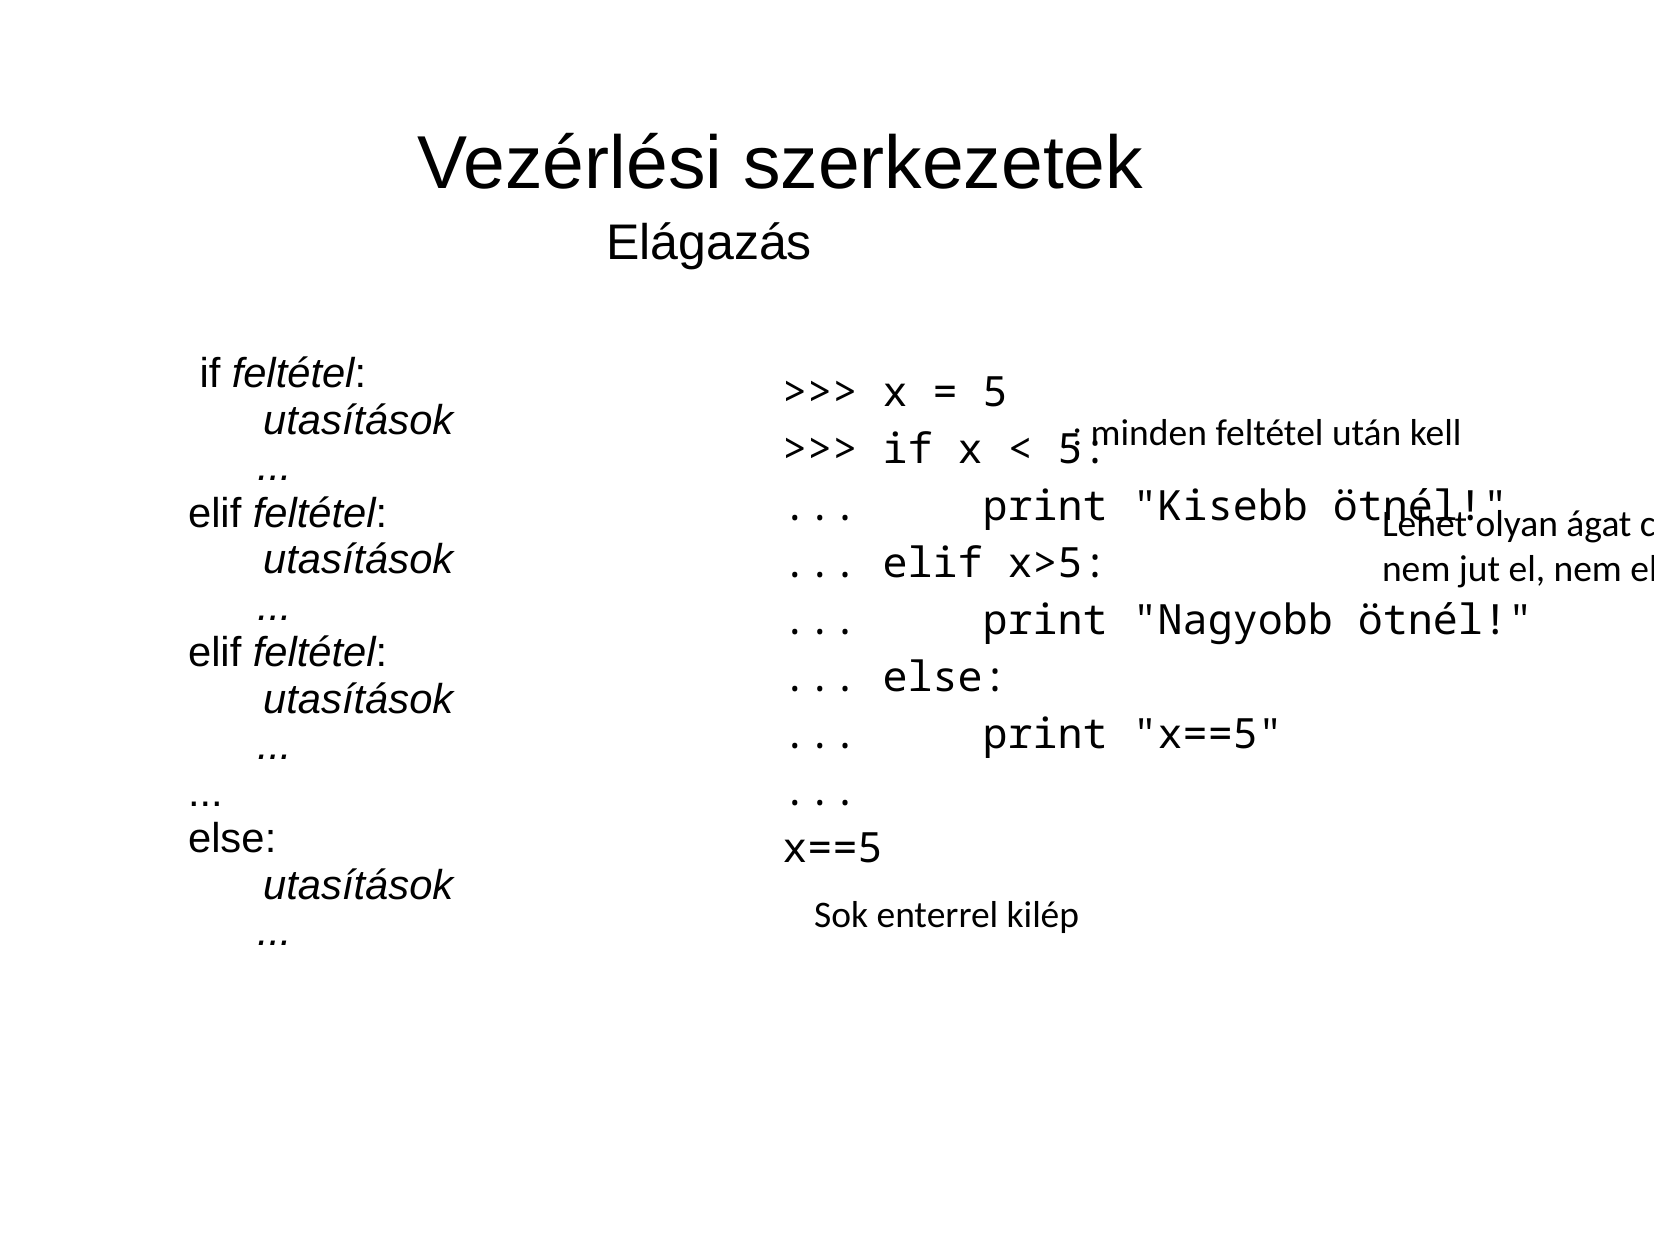

Vezérlési szerkezetek
Elágazás
 if feltétel:
	utasítások
 ...
elif feltétel:
	utasítások
 ...
elif feltétel:
	utasítások
 ...
...
else:
	utasítások
 ...
>>> x = 5
>>> if x < 5:
... print "Kisebb ötnél!"
... elif x>5:
... print "Nagyobb ötnél!"
... else:
... print "x==5"
...
x==5
: minden feltétel után kell
Lehet olyan ágat csinálni ahova nem jut el, nem ellenőrzi
Sok enterrel kilép